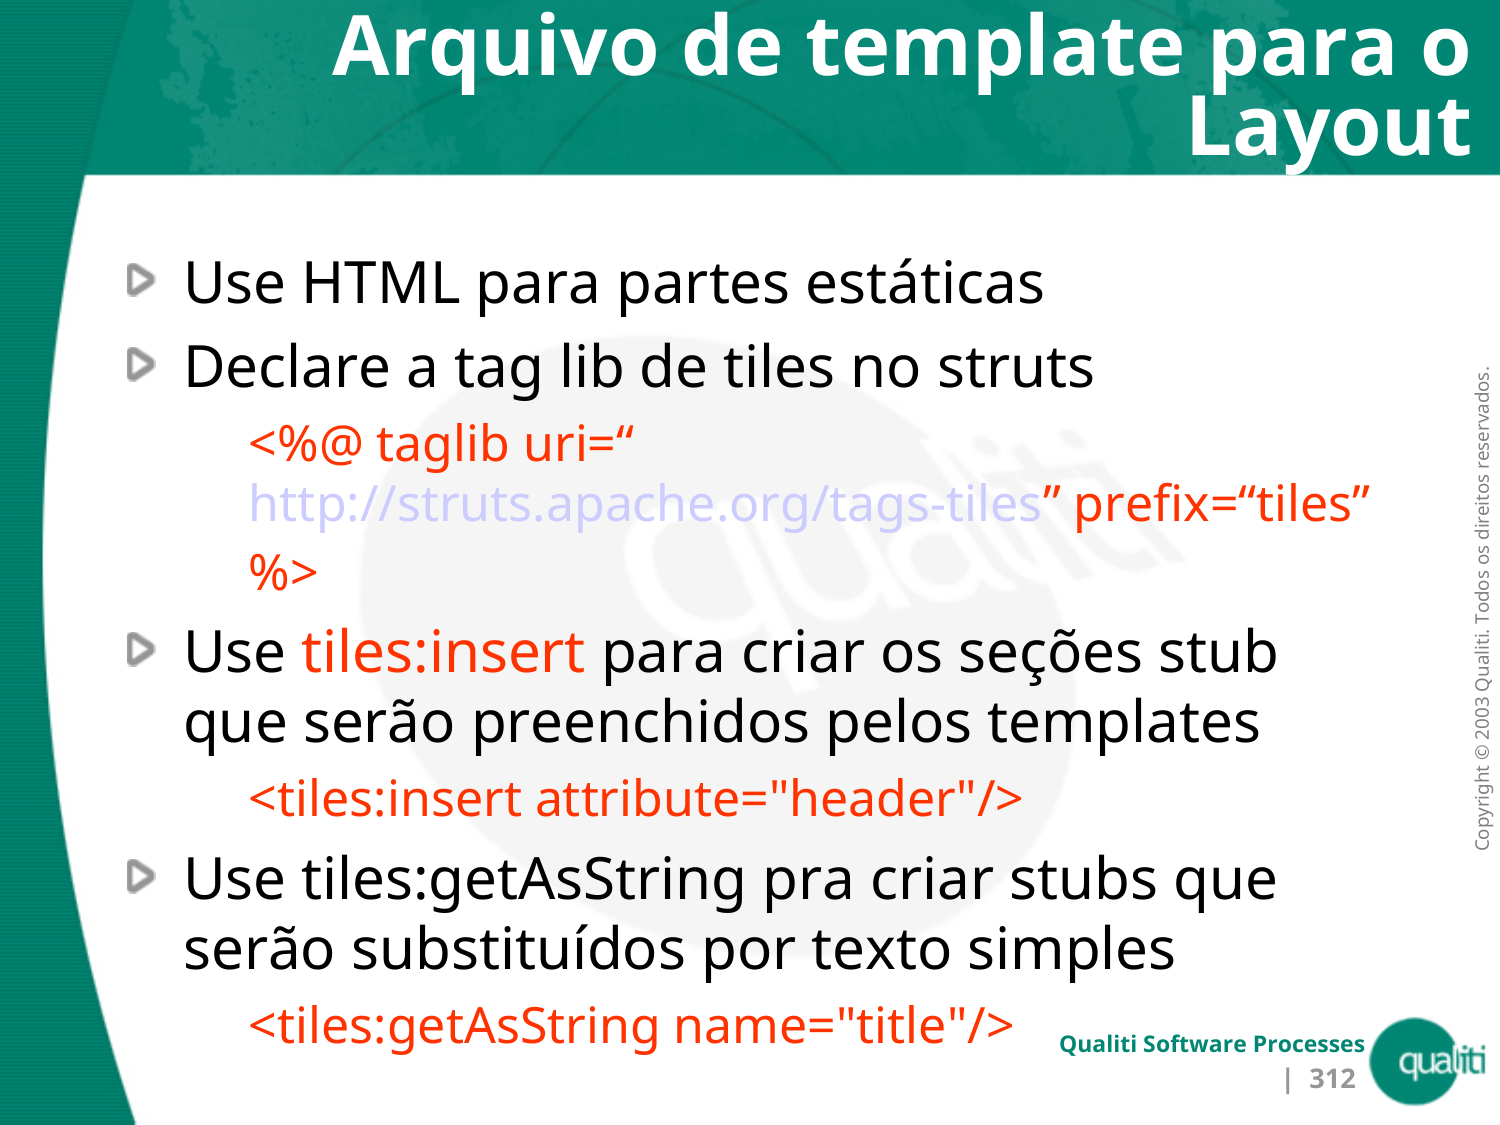

# Arquivo de template para o Layout
Use HTML para partes estáticas
Declare a tag lib de tiles no struts
<%@ taglib uri=“http://struts.apache.org/tags-tiles” prefix=“tiles” %>
Use tiles:insert para criar os seções stub que serão preenchidos pelos templates
<tiles:insert attribute="header"/>
Use tiles:getAsString pra criar stubs que serão substituídos por texto simples
<tiles:getAsString name="title"/>